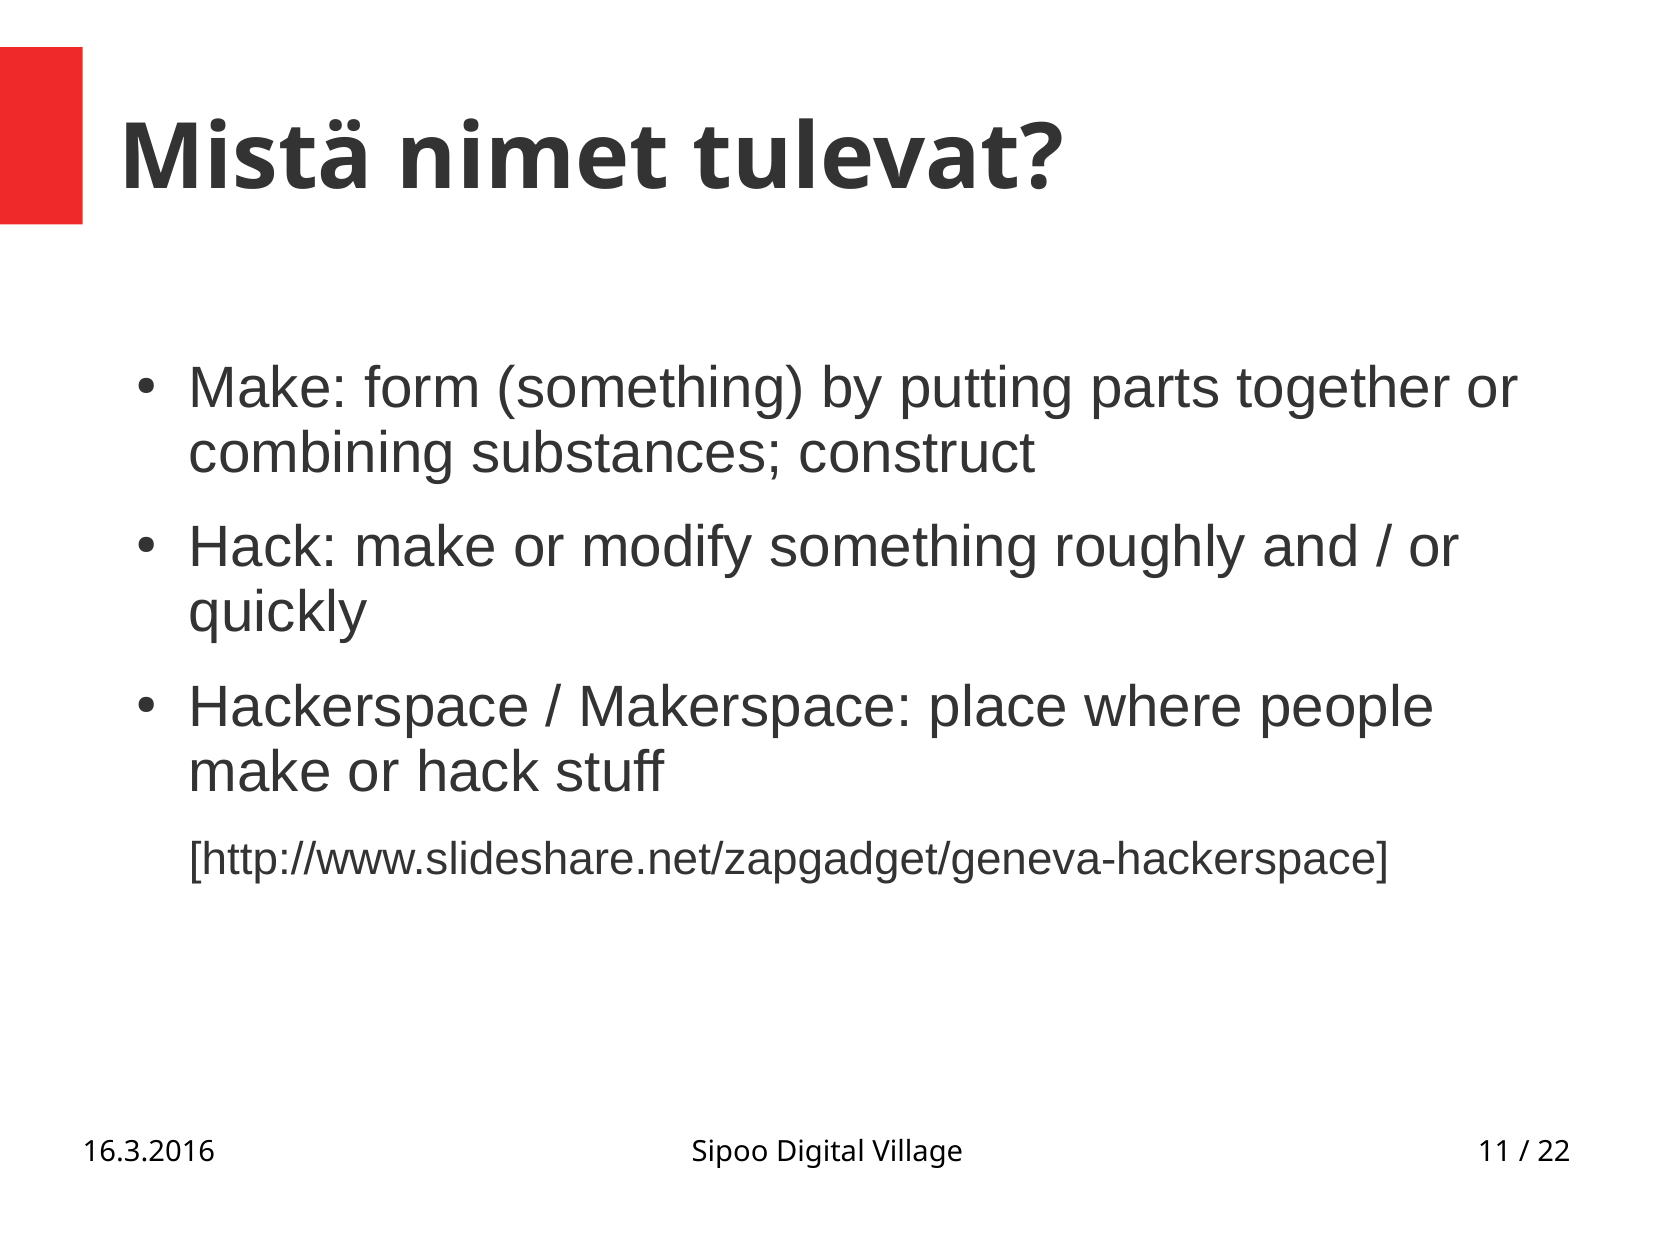

# Mistä nimet tulevat?
Make: form (something) by putting parts together or combining substances; construct
Hack: make or modify something roughly and / or quickly
Hackerspace / Makerspace: place where people make or hack stuff
[http://www.slideshare.net/zapgadget/geneva-hackerspace]
11